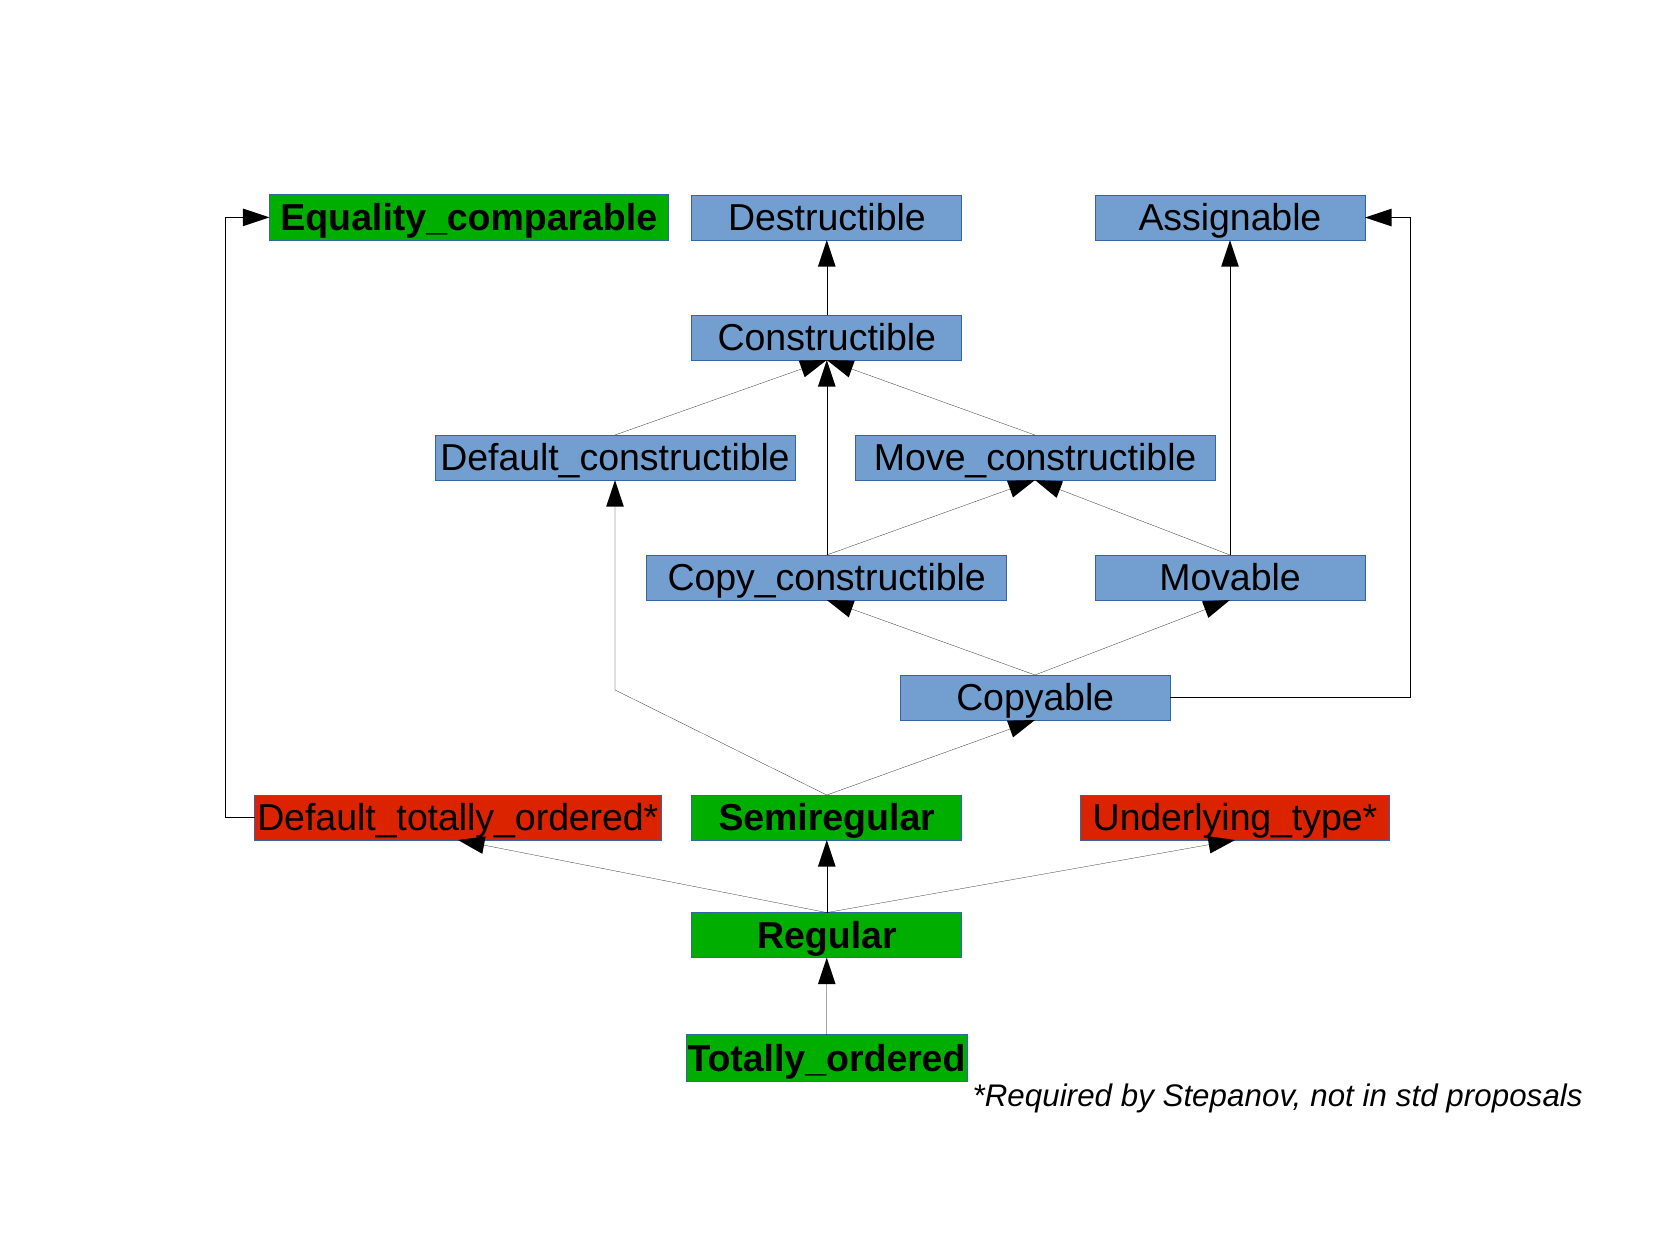

Equality_comparable
Destructible
Assignable
Constructible
Default_constructible
Move_constructible
Copy_constructible
Movable
Copyable
Default_totally_ordered*
Semiregular
Underlying_type*
Regular
*Required by Stepanov, not in std proposals
Totally_ordered